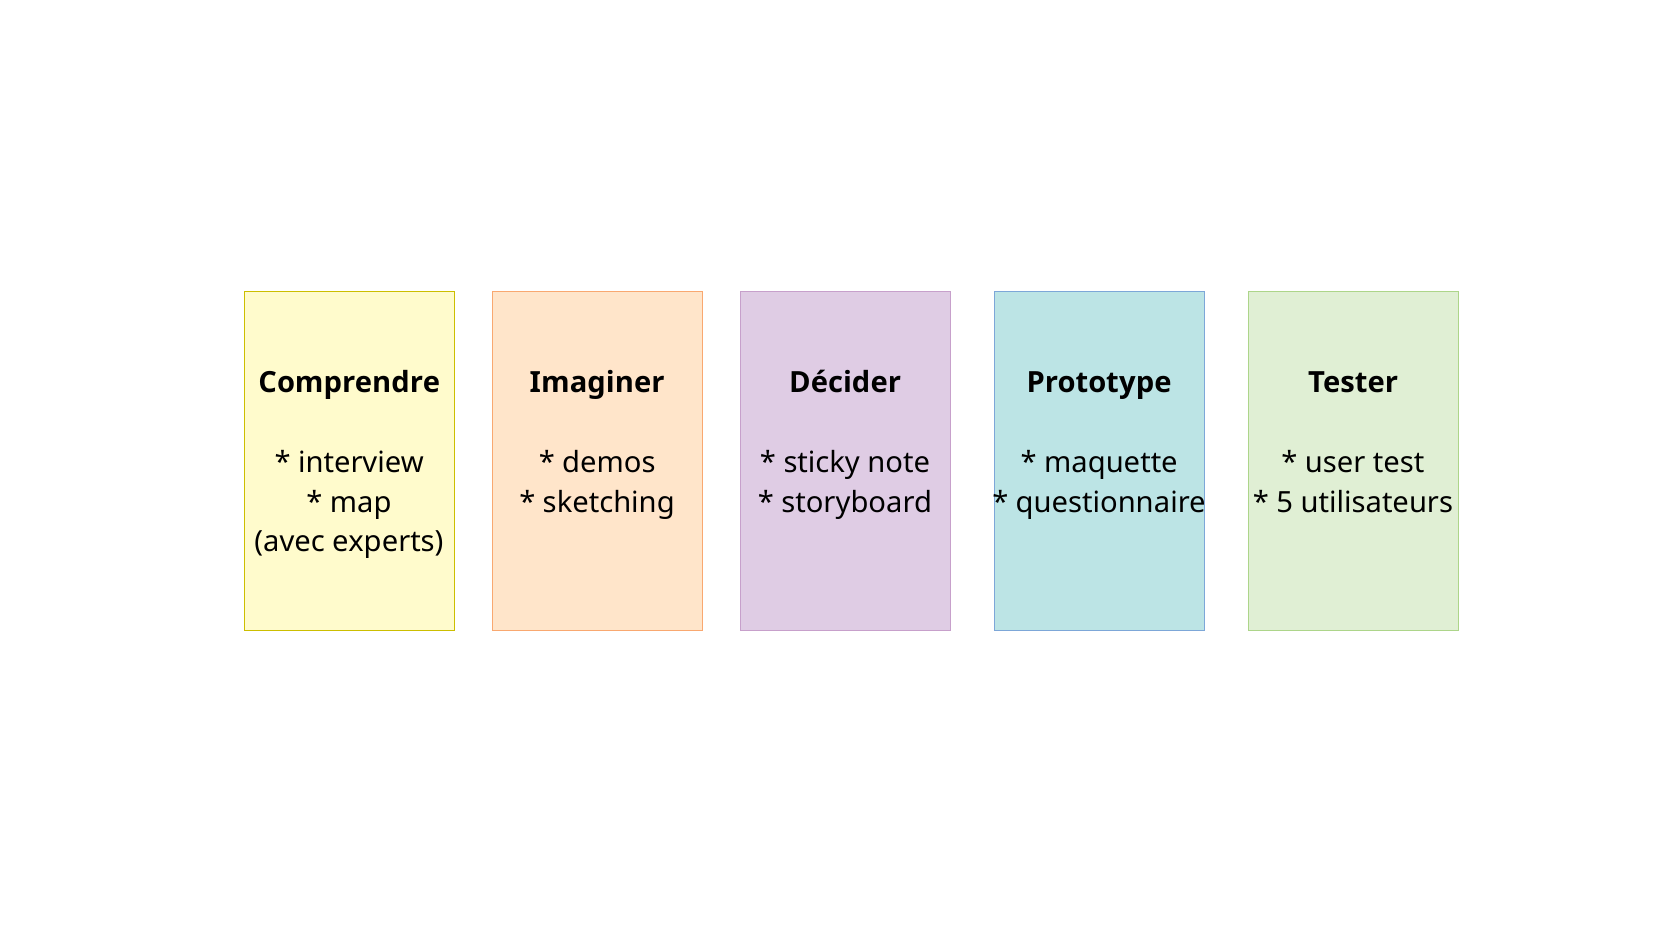

Comprendre
* interview
* map
(avec experts)
Imaginer
* demos
* sketching
Décider
* sticky note
* storyboard
Prototype
* maquette
* questionnaire
Tester
* user test
* 5 utilisateurs